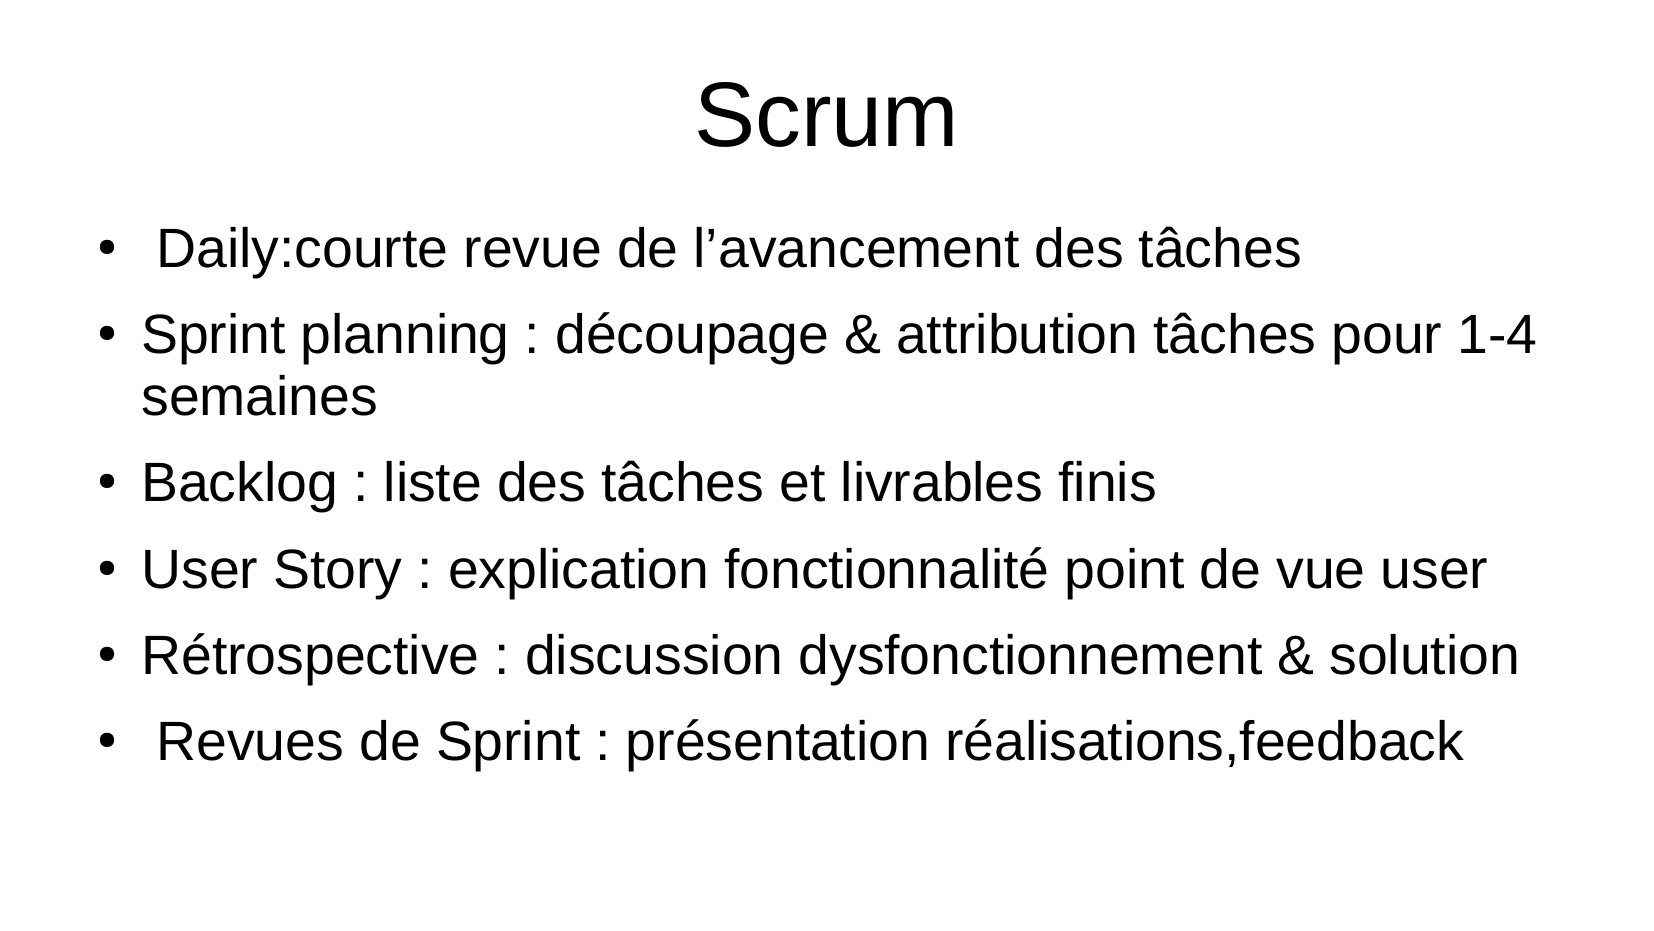

# Scrum
 Daily:courte revue de l’avancement des tâches
Sprint planning : découpage & attribution tâches pour 1-4 semaines
Backlog : liste des tâches et livrables finis
User Story : explication fonctionnalité point de vue user
Rétrospective : discussion dysfonctionnement & solution
 Revues de Sprint : présentation réalisations,feedback